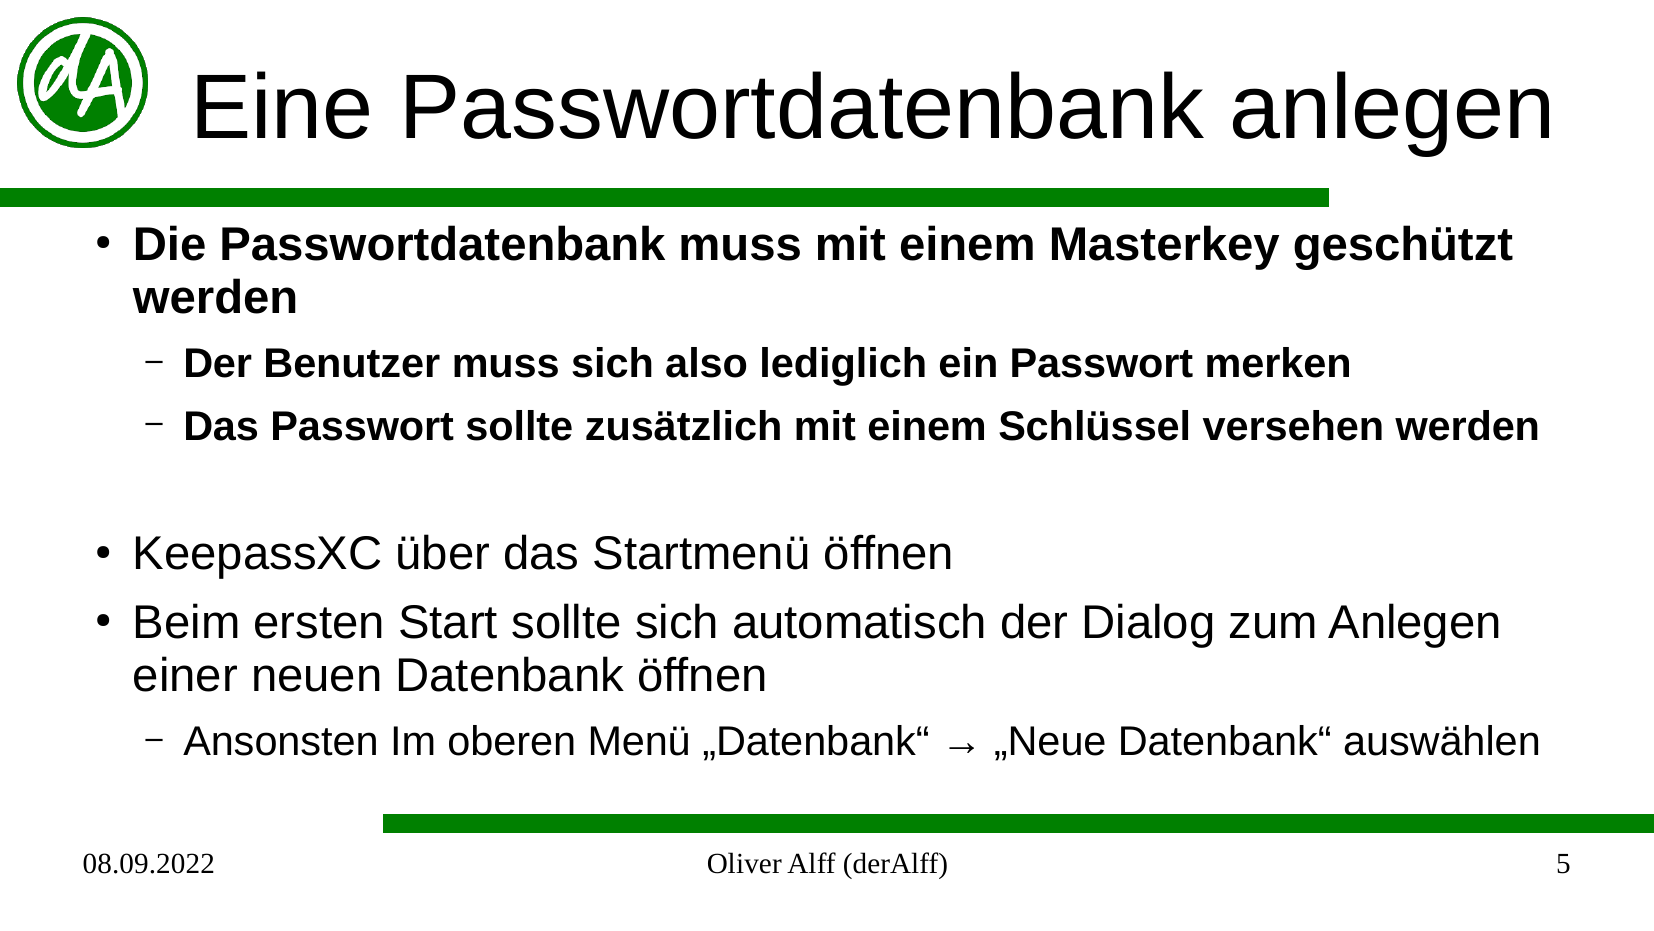

# Eine Passwortdatenbank anlegen
Die Passwortdatenbank muss mit einem Masterkey geschützt werden
Der Benutzer muss sich also lediglich ein Passwort merken
Das Passwort sollte zusätzlich mit einem Schlüssel versehen werden
KeepassXC über das Startmenü öffnen
Beim ersten Start sollte sich automatisch der Dialog zum Anlegen einer neuen Datenbank öffnen
Ansonsten Im oberen Menü „Datenbank“ → „Neue Datenbank“ auswählen
08.09.2022
Oliver Alff (derAlff)
5